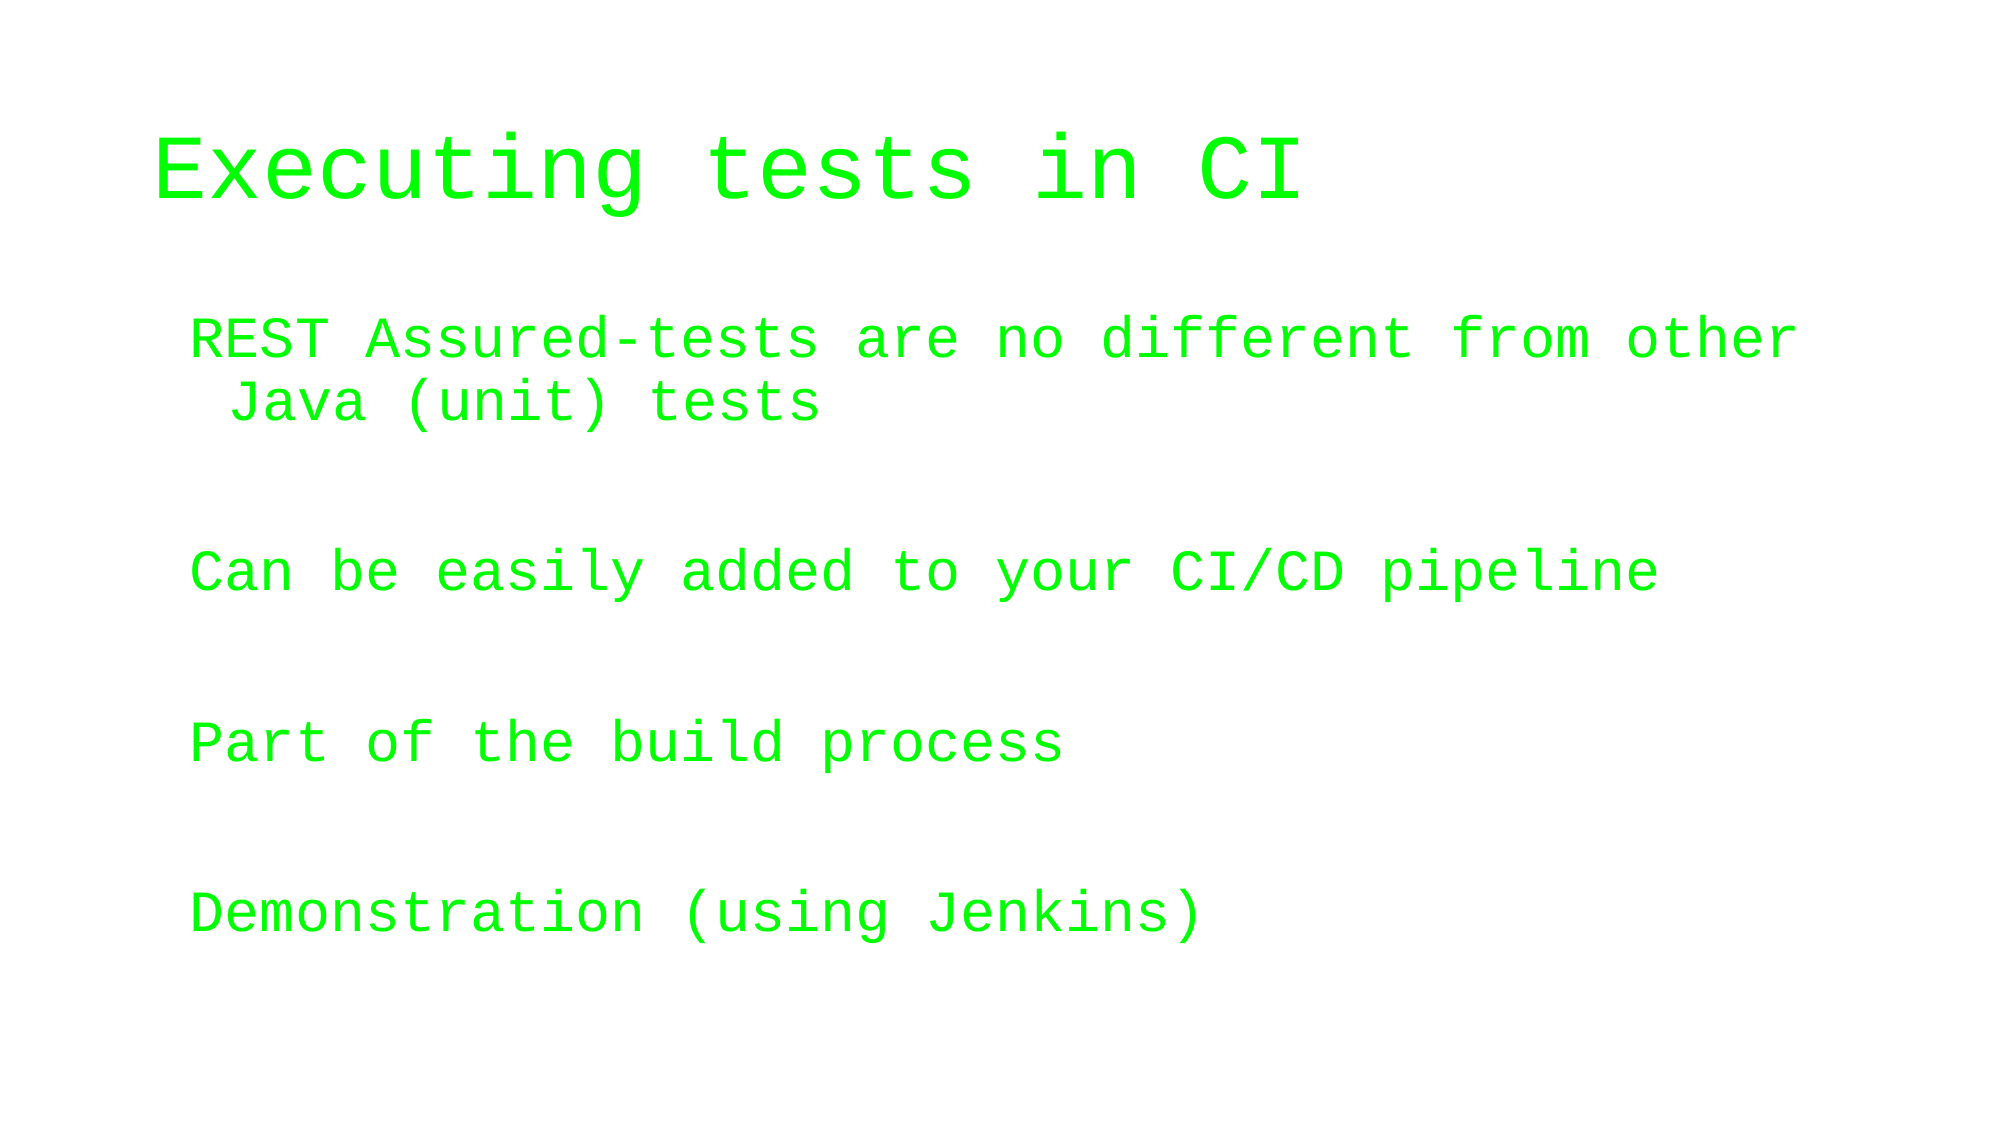

# Executing tests in CI
REST Assured-tests are no different from other Java (unit) tests
Can be easily added to your CI/CD pipeline
Part of the build process
Demonstration (using Jenkins)